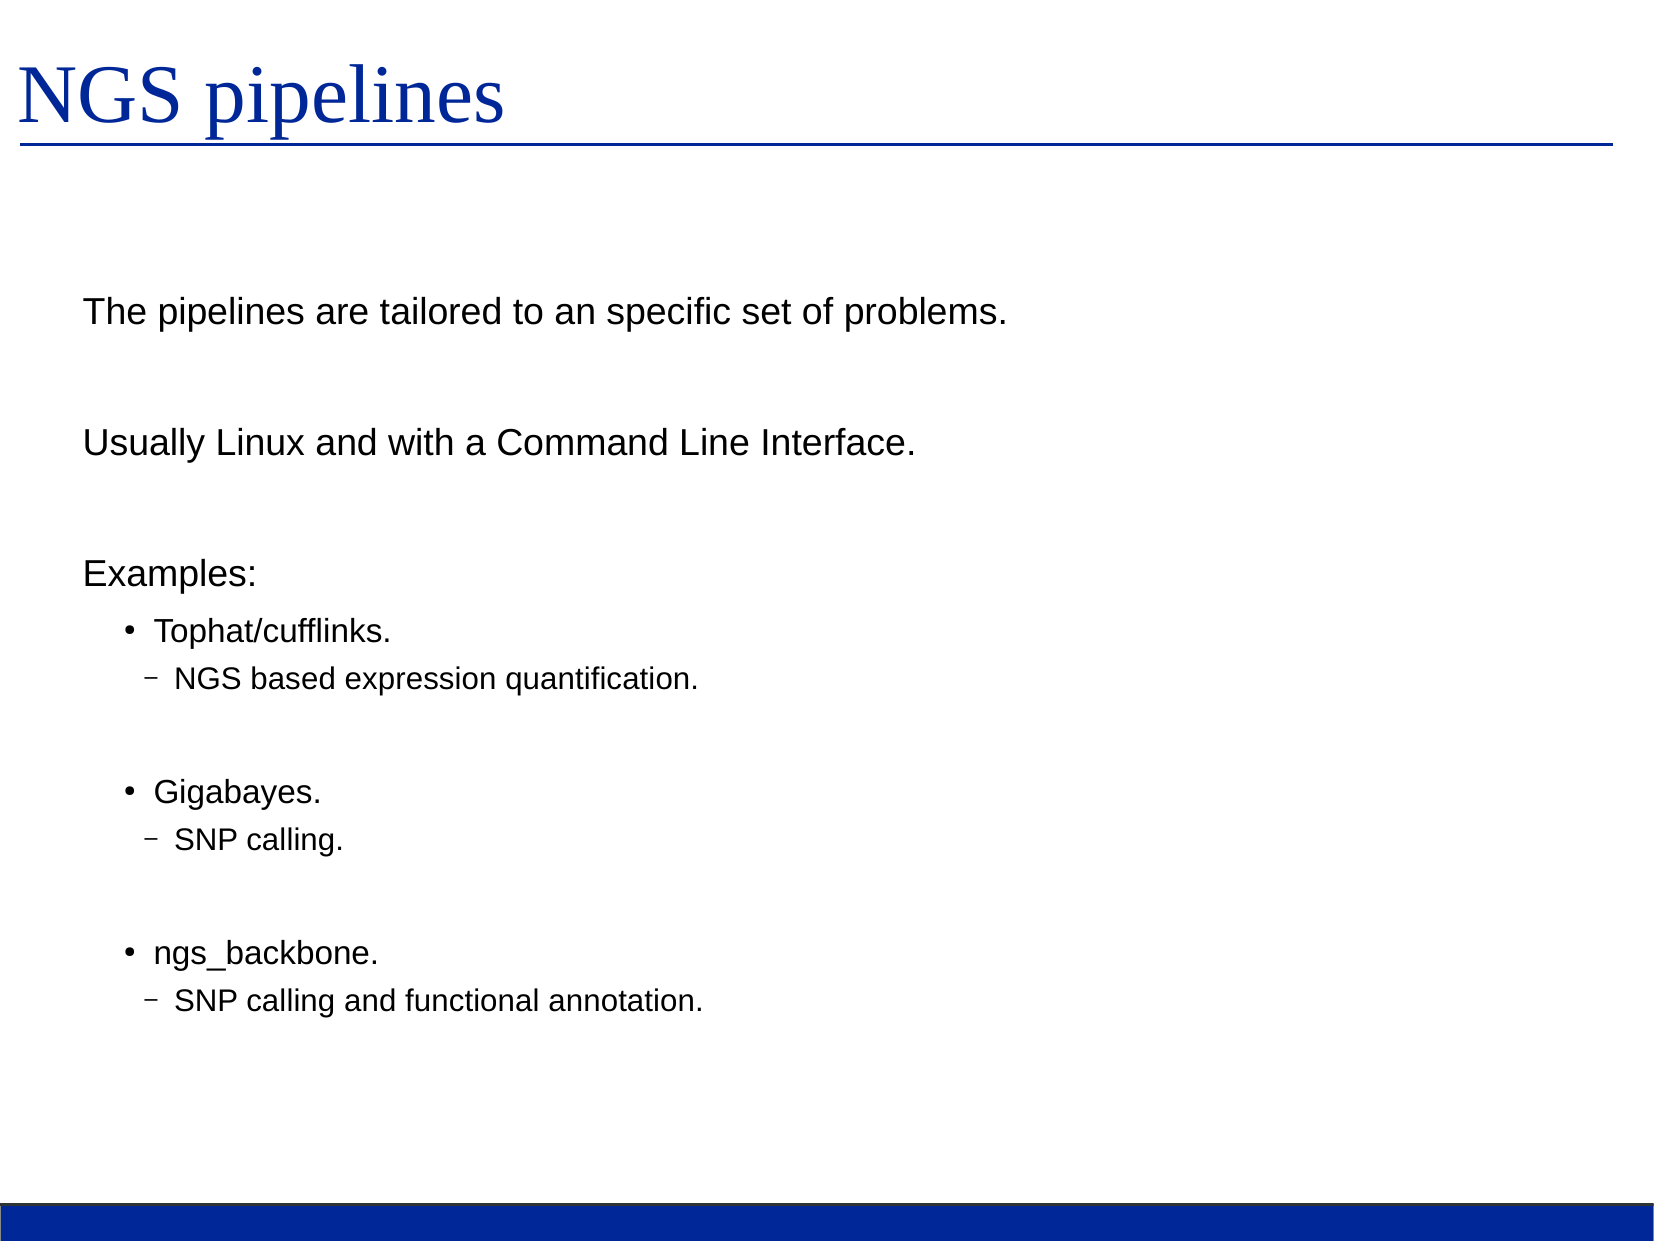

# NGS pipelines
The pipelines are tailored to an specific set of problems.
Usually Linux and with a Command Line Interface.
Examples:
Tophat/cufflinks.
NGS based expression quantification.
Gigabayes.
SNP calling.
ngs_backbone.
SNP calling and functional annotation.